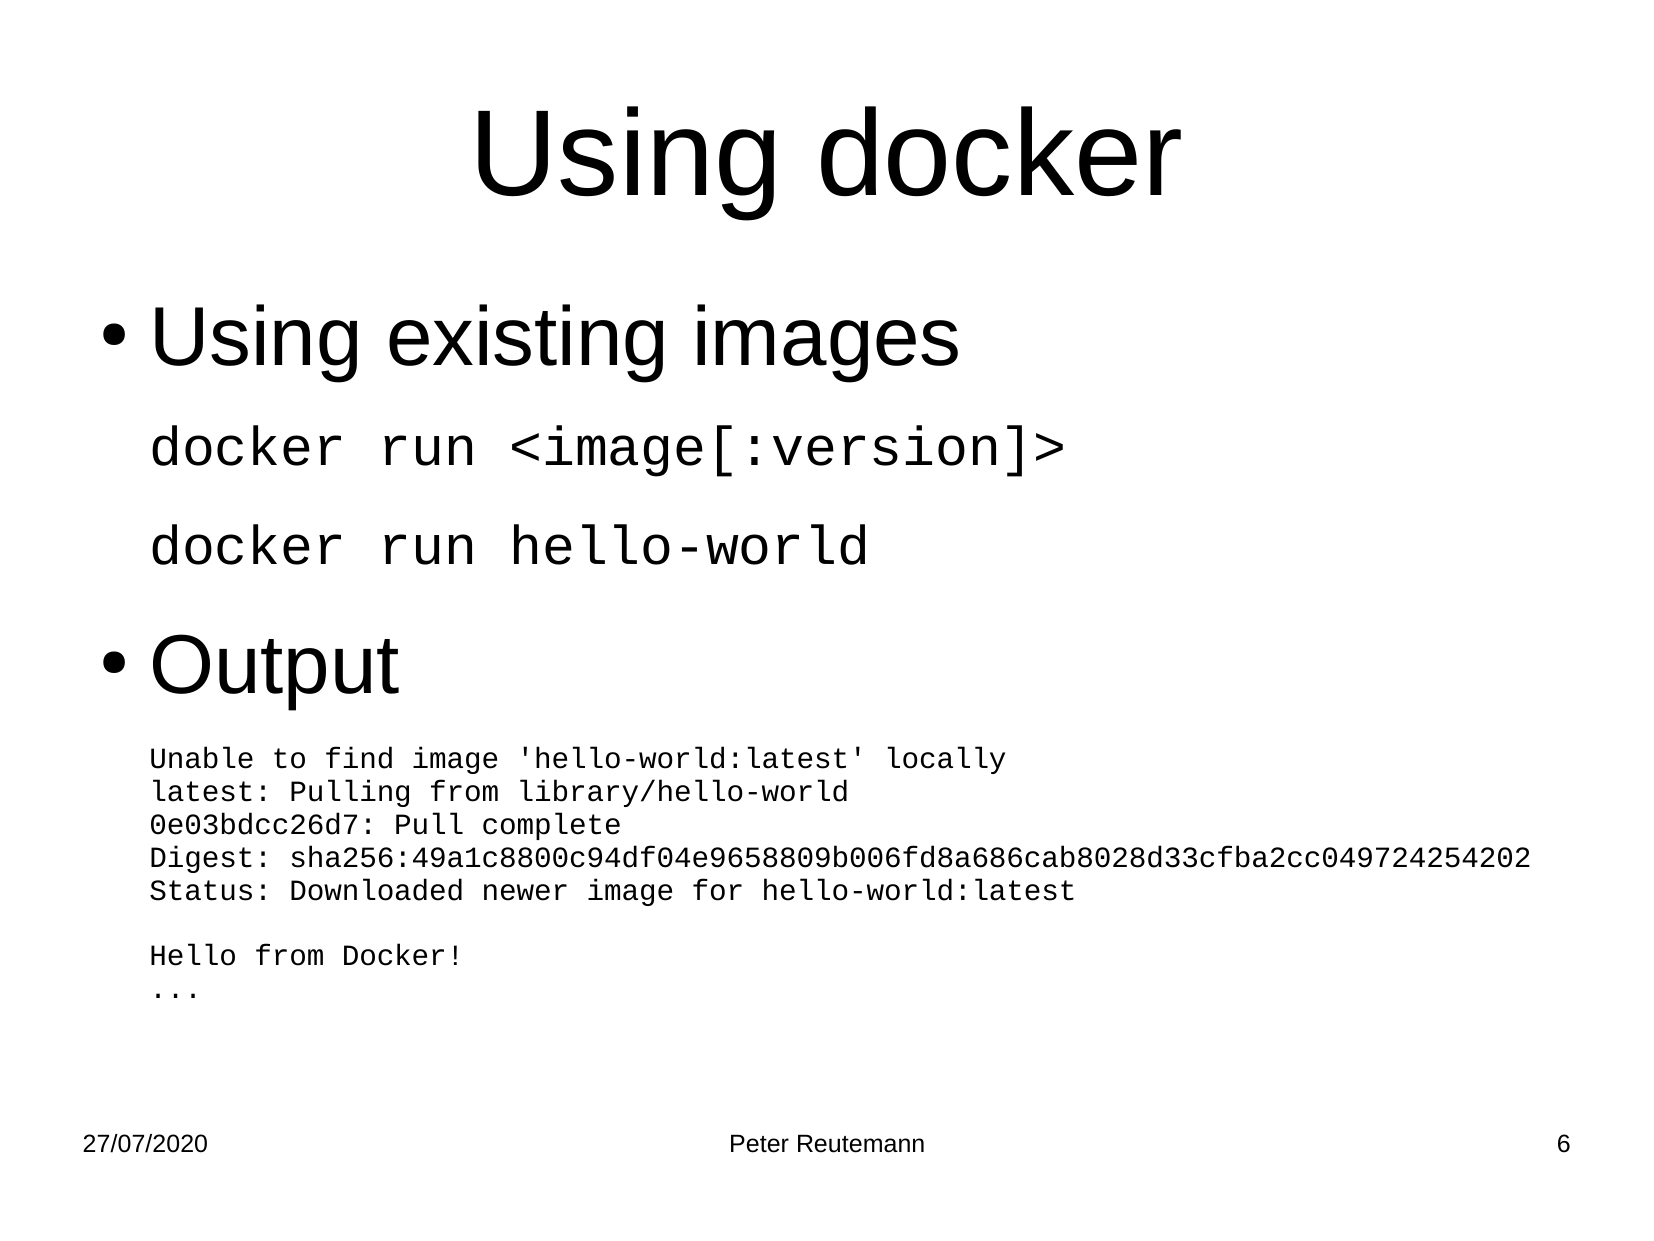

# Using docker
Using existing images
docker run <image[:version]>
docker run hello-world
Output
Unable to find image 'hello-world:latest' locally
latest: Pulling from library/hello-world
0e03bdcc26d7: Pull complete
Digest: sha256:49a1c8800c94df04e9658809b006fd8a686cab8028d33cfba2cc049724254202
Status: Downloaded newer image for hello-world:latest
Hello from Docker!
...
27/07/2020
Peter Reutemann
6